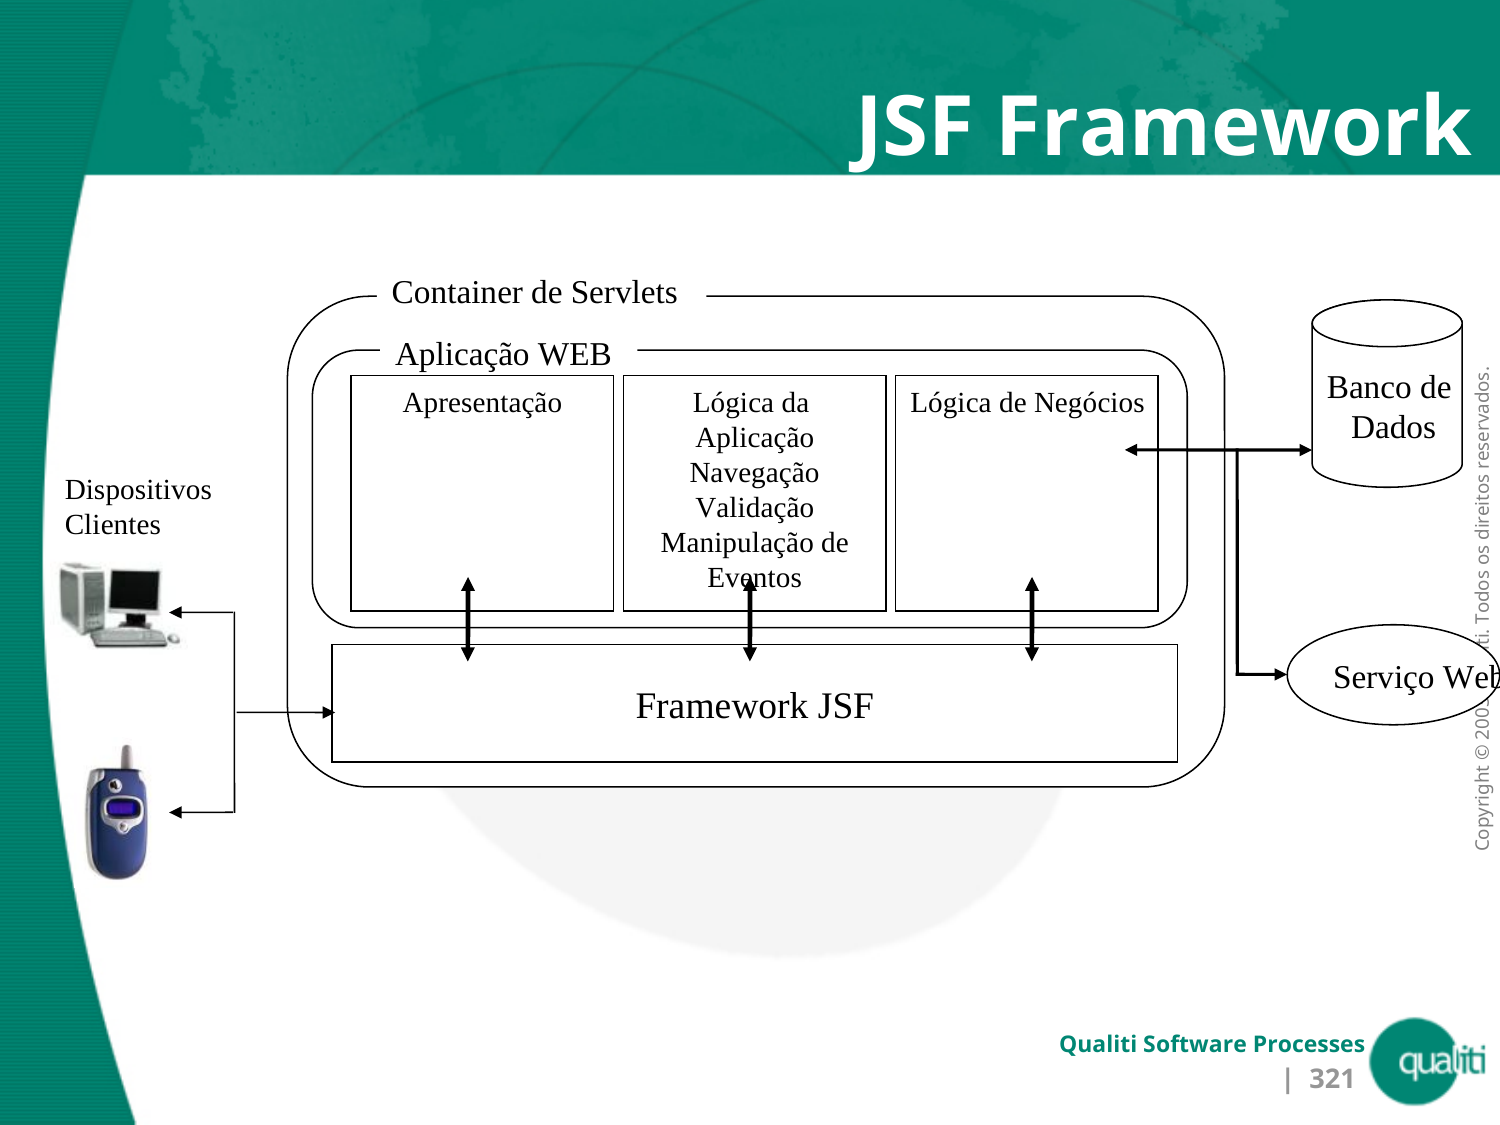

# JSF Framework
Container de Servlets
Banco de
Dados
Aplicação WEB
Apresentação
Lógica da
Aplicação
Navegação
Validação
Manipulação de
Eventos
Lógica de Negócios
Dispositivos Clientes
Serviço Web
Framework JSF